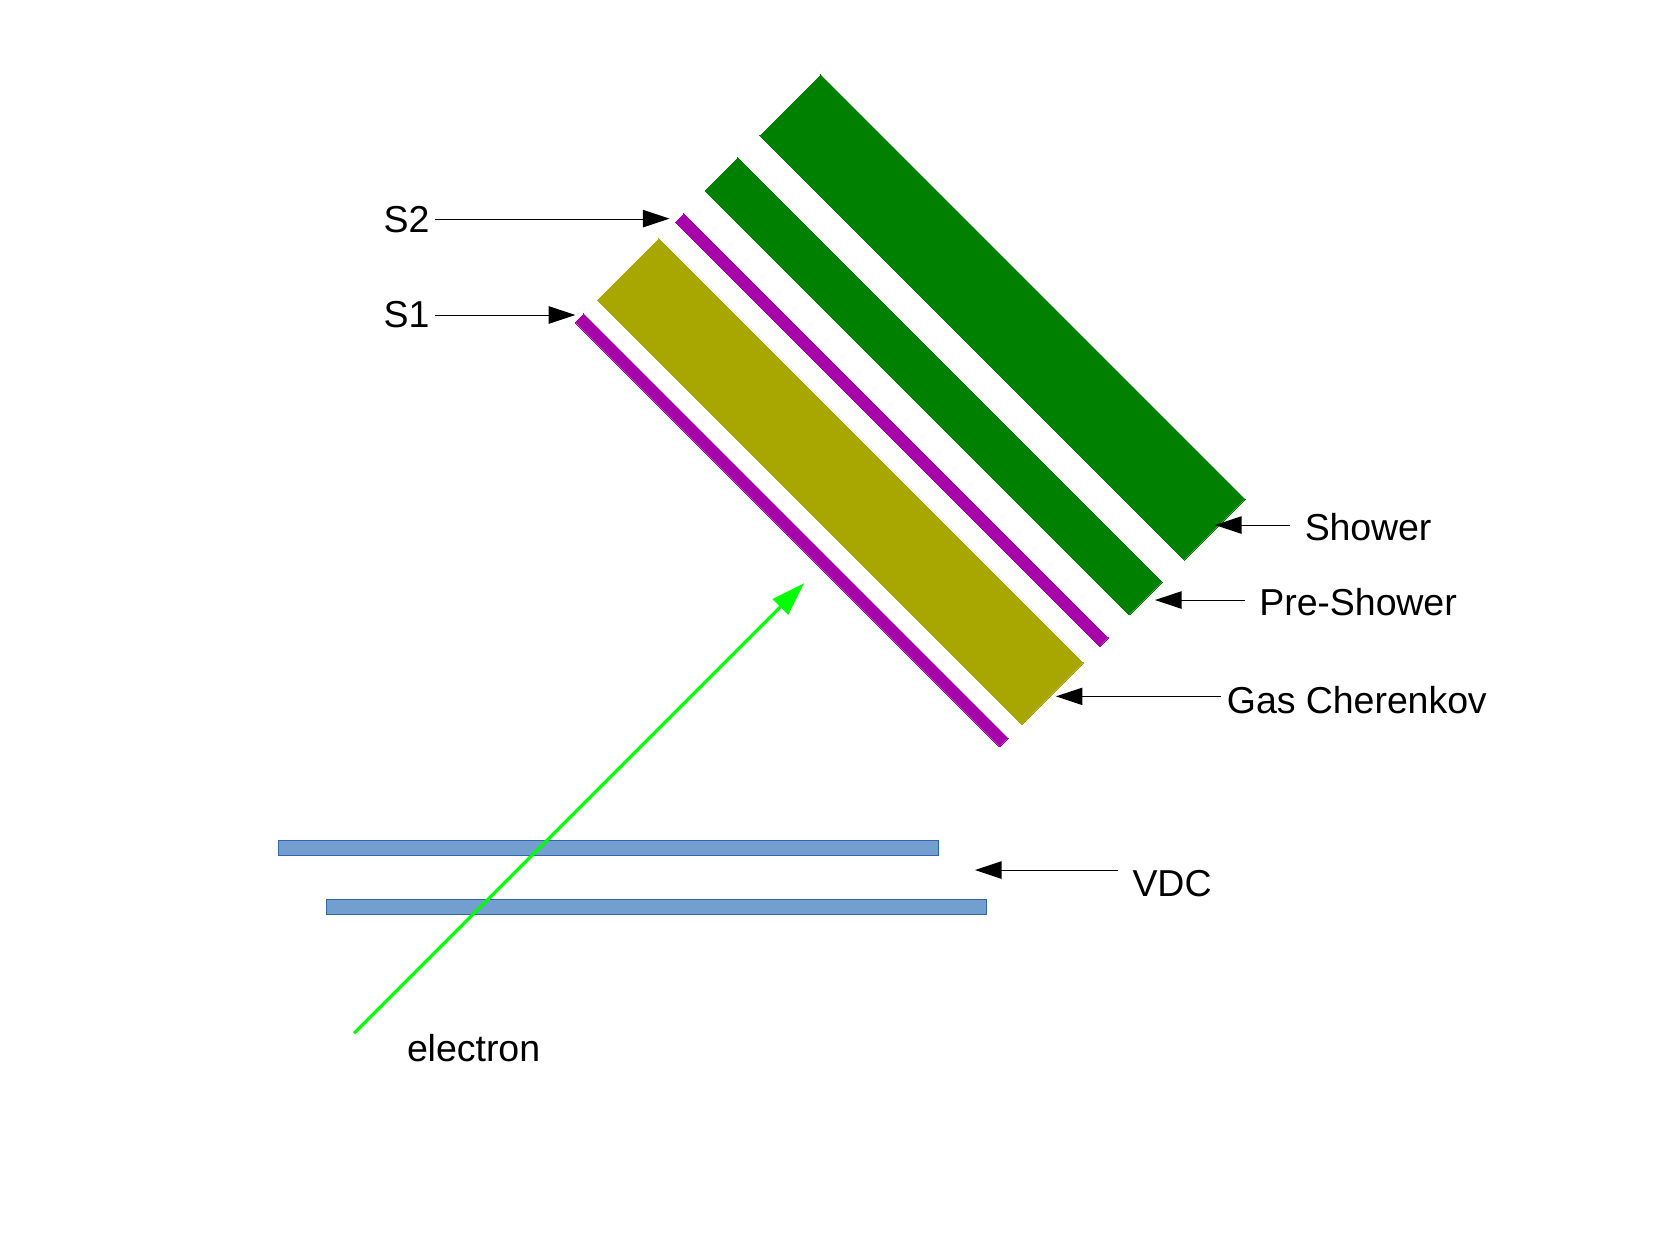

S2
S1
Shower
Pre-Shower
Gas Cherenkov
VDC
electron